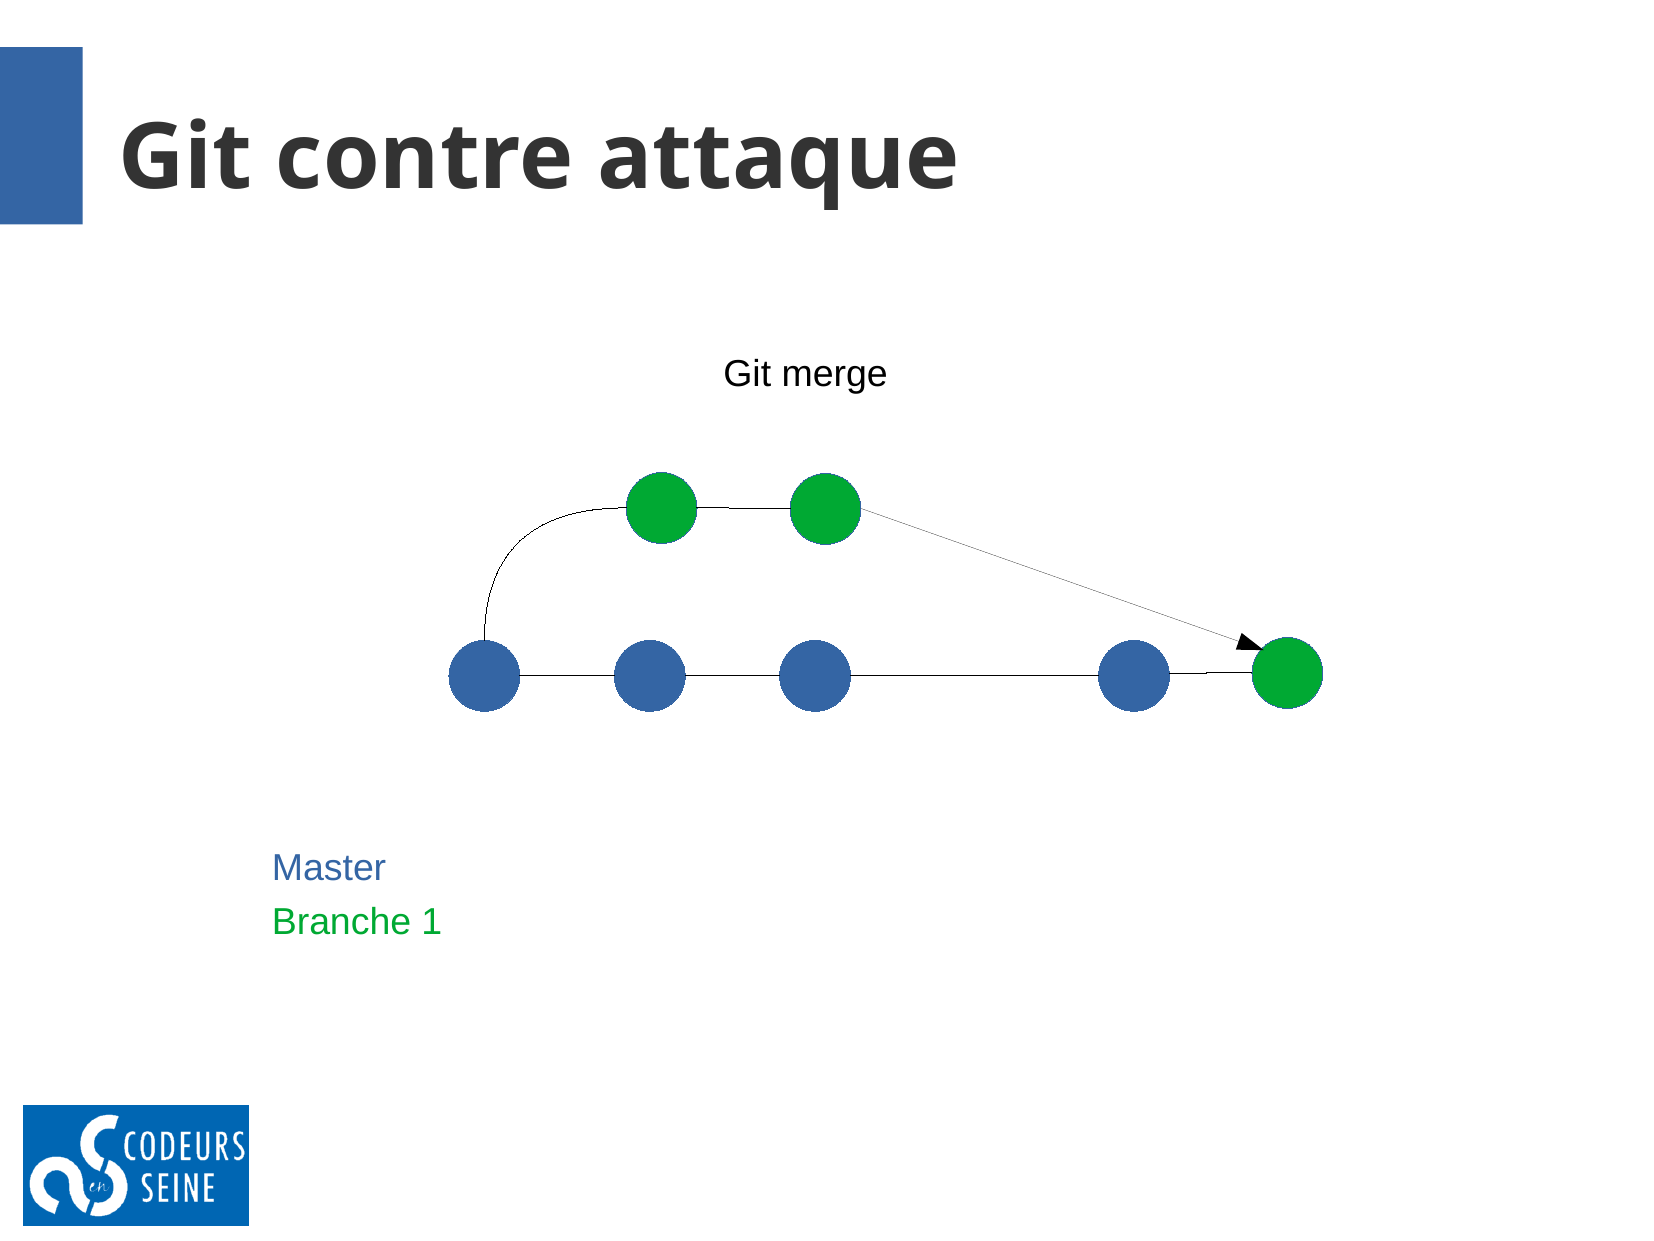

# Git contre attaque
Git merge
Master
Branche 1